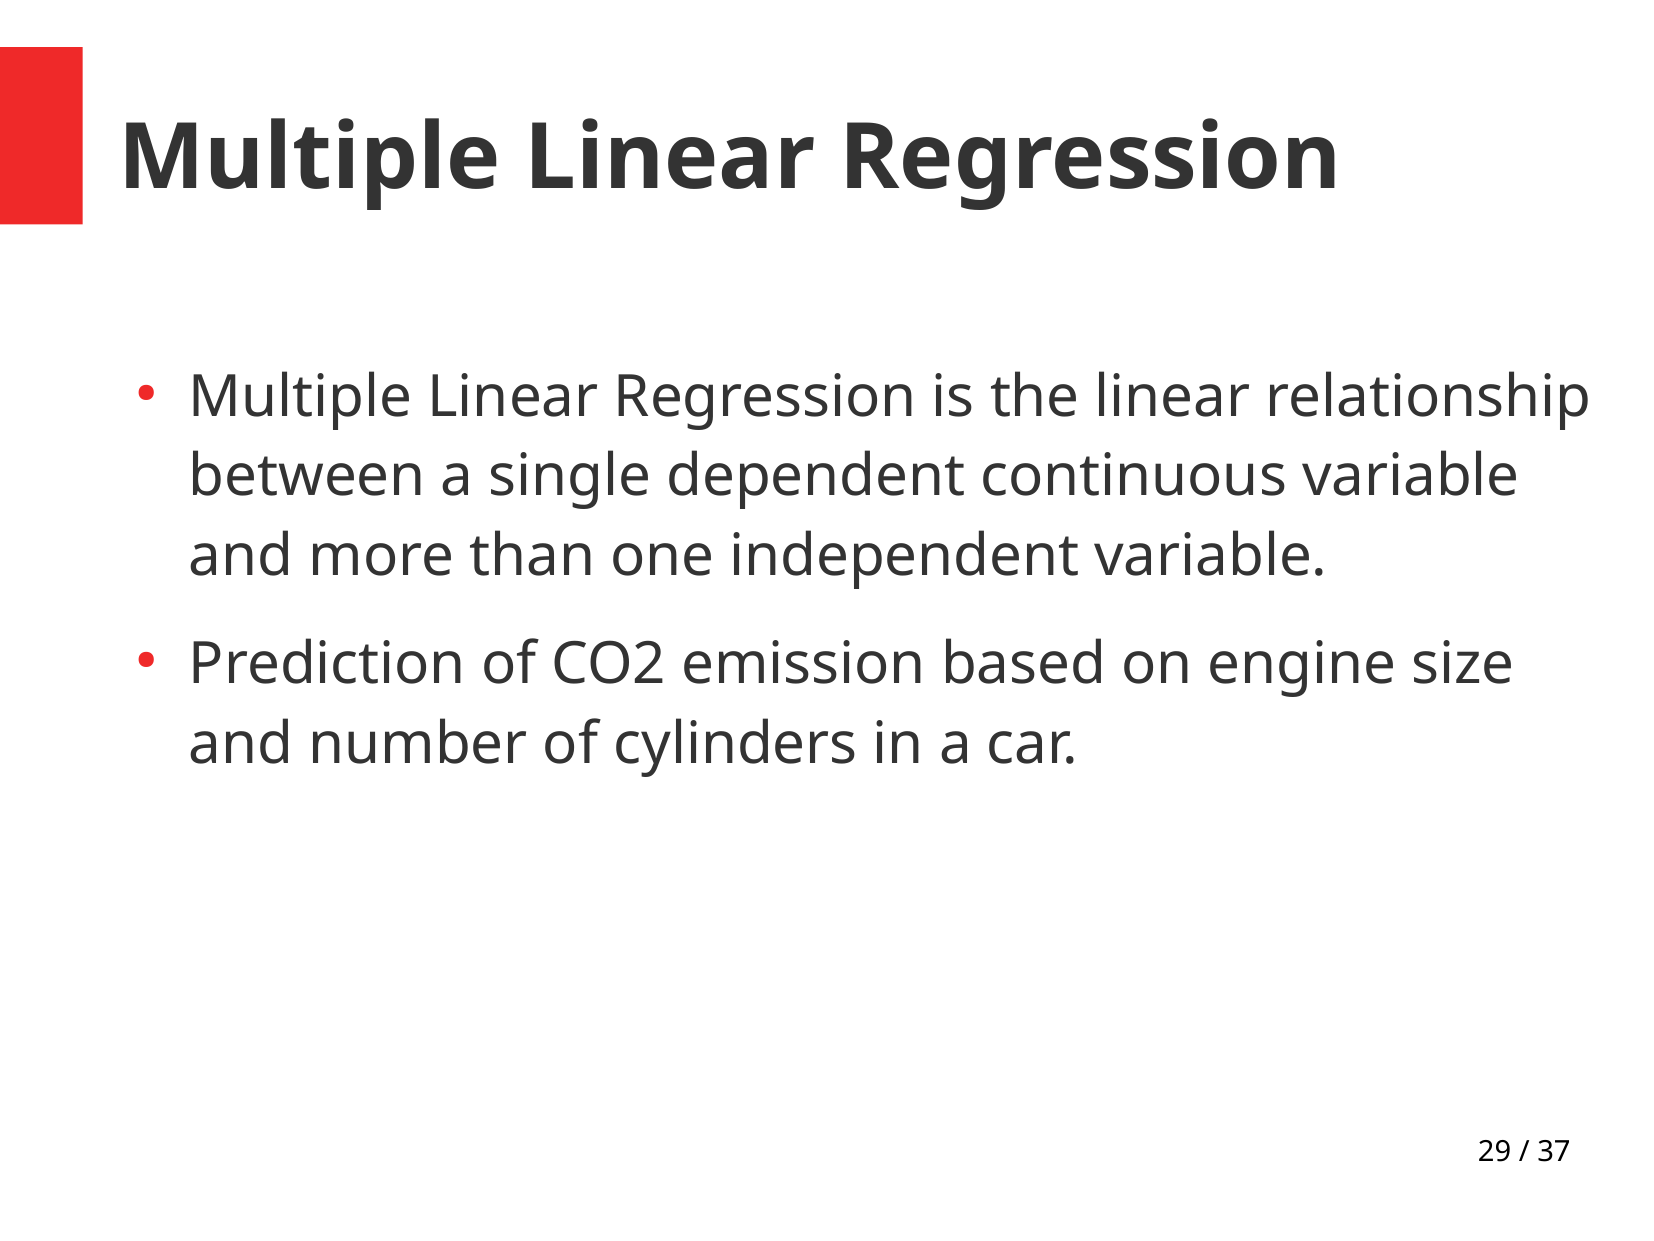

# Multiple Linear Regression
Multiple Linear Regression is the linear relationship between a single dependent continuous variable and more than one independent variable.
Prediction of CO2 emission based on engine size and number of cylinders in a car.
29